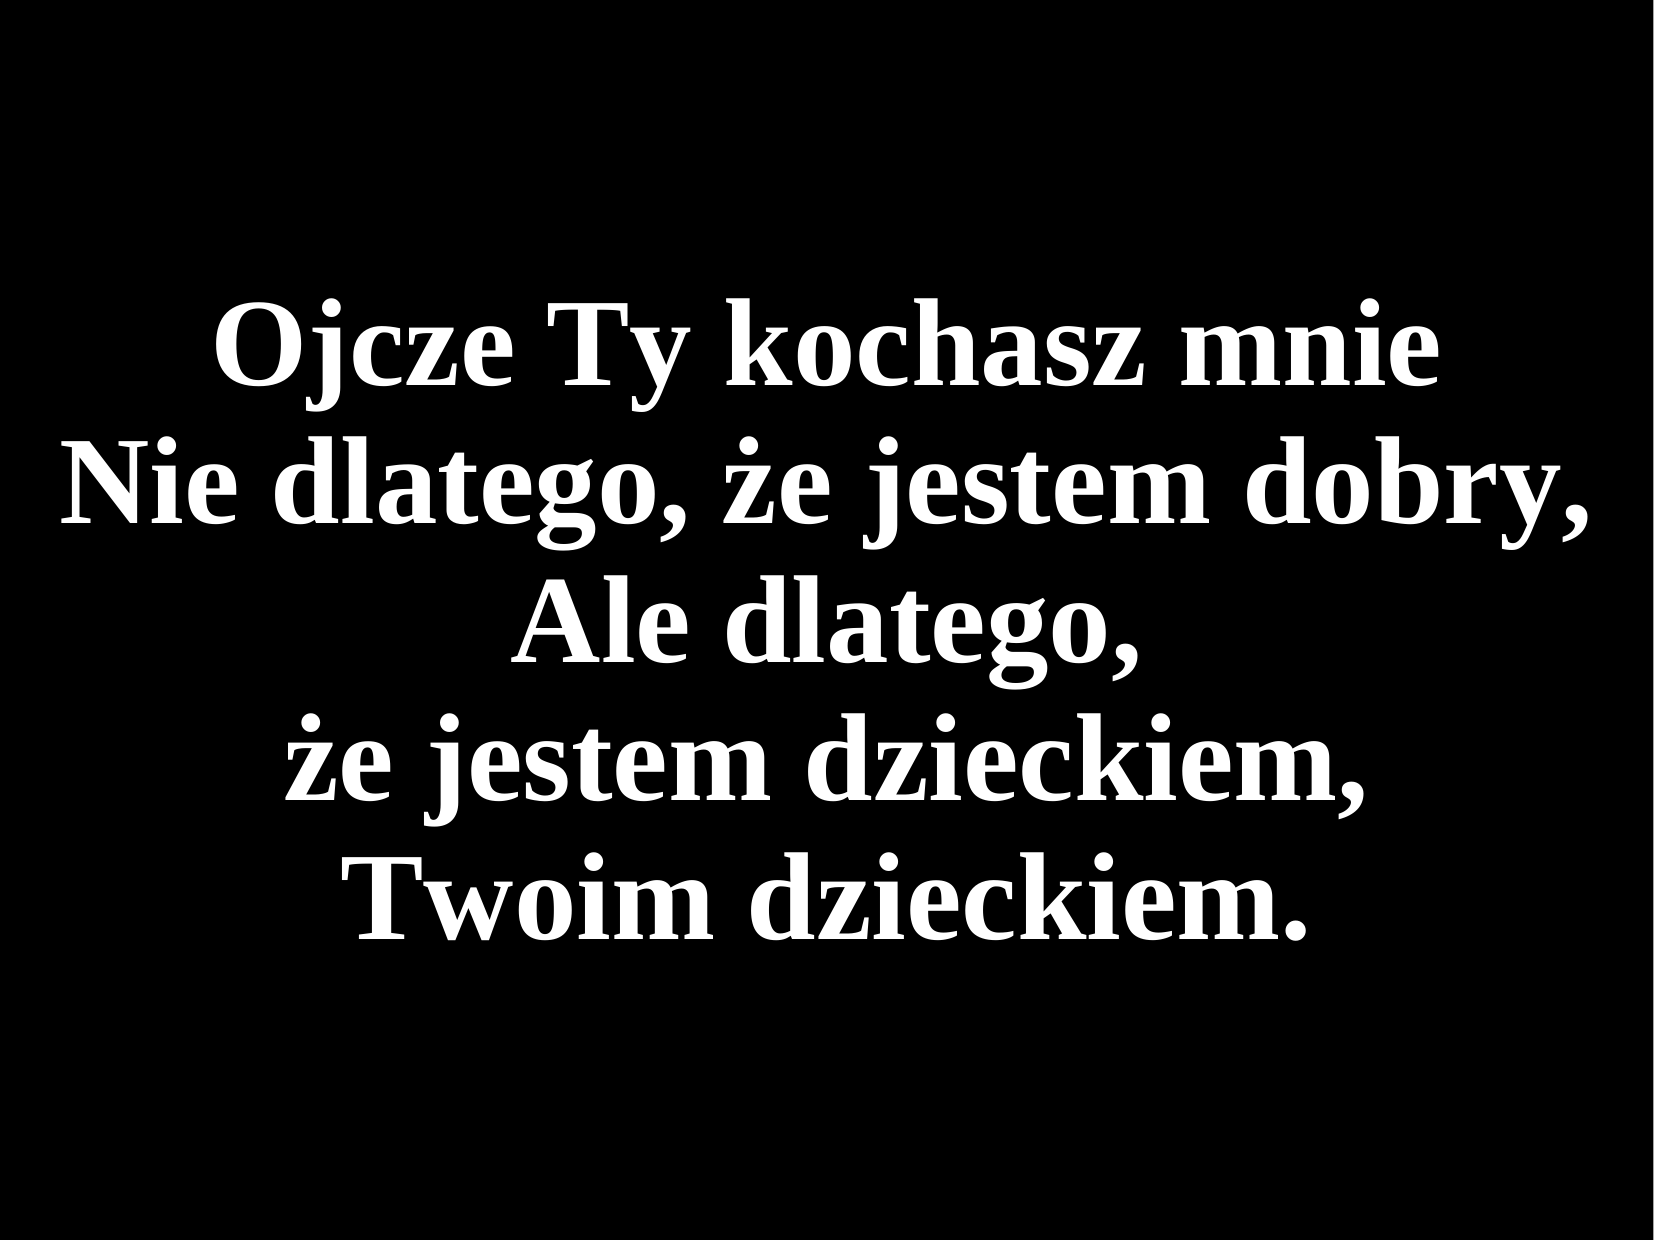

# Ojcze Ty kochasz mnie
Nie dlatego, że jestem dobry,
Ale dlatego,
że jestem dzieckiem,
Twoim dzieckiem.